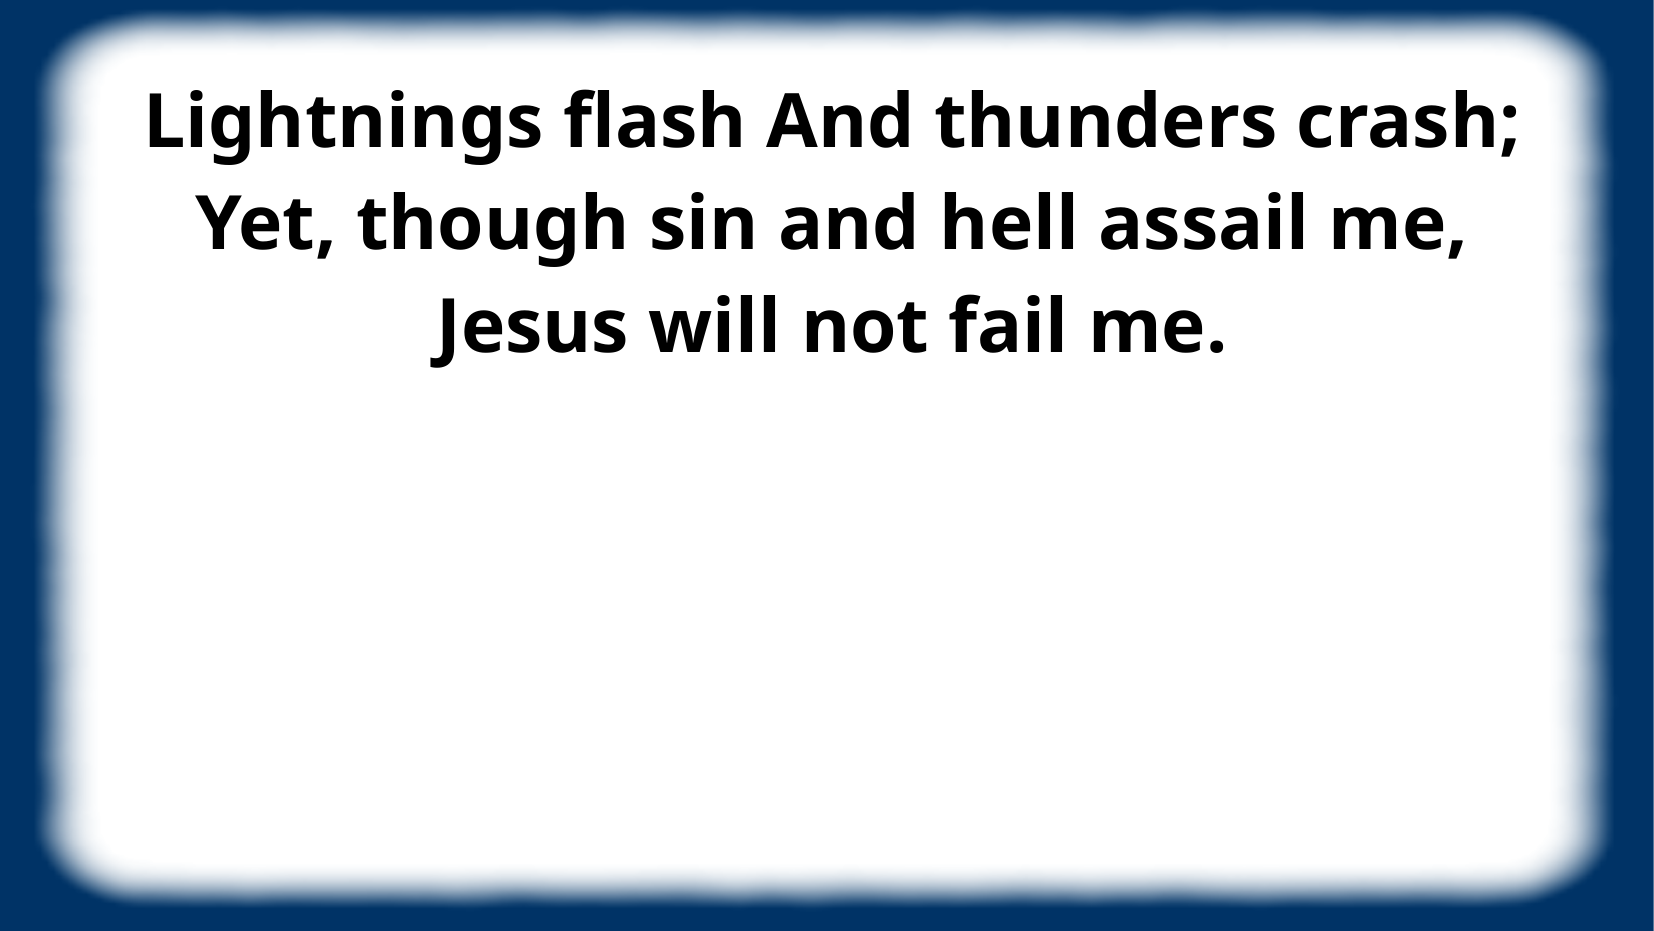

Lightnings flash And thunders crash;
Yet, though sin and hell assail me,
Jesus will not fail me.